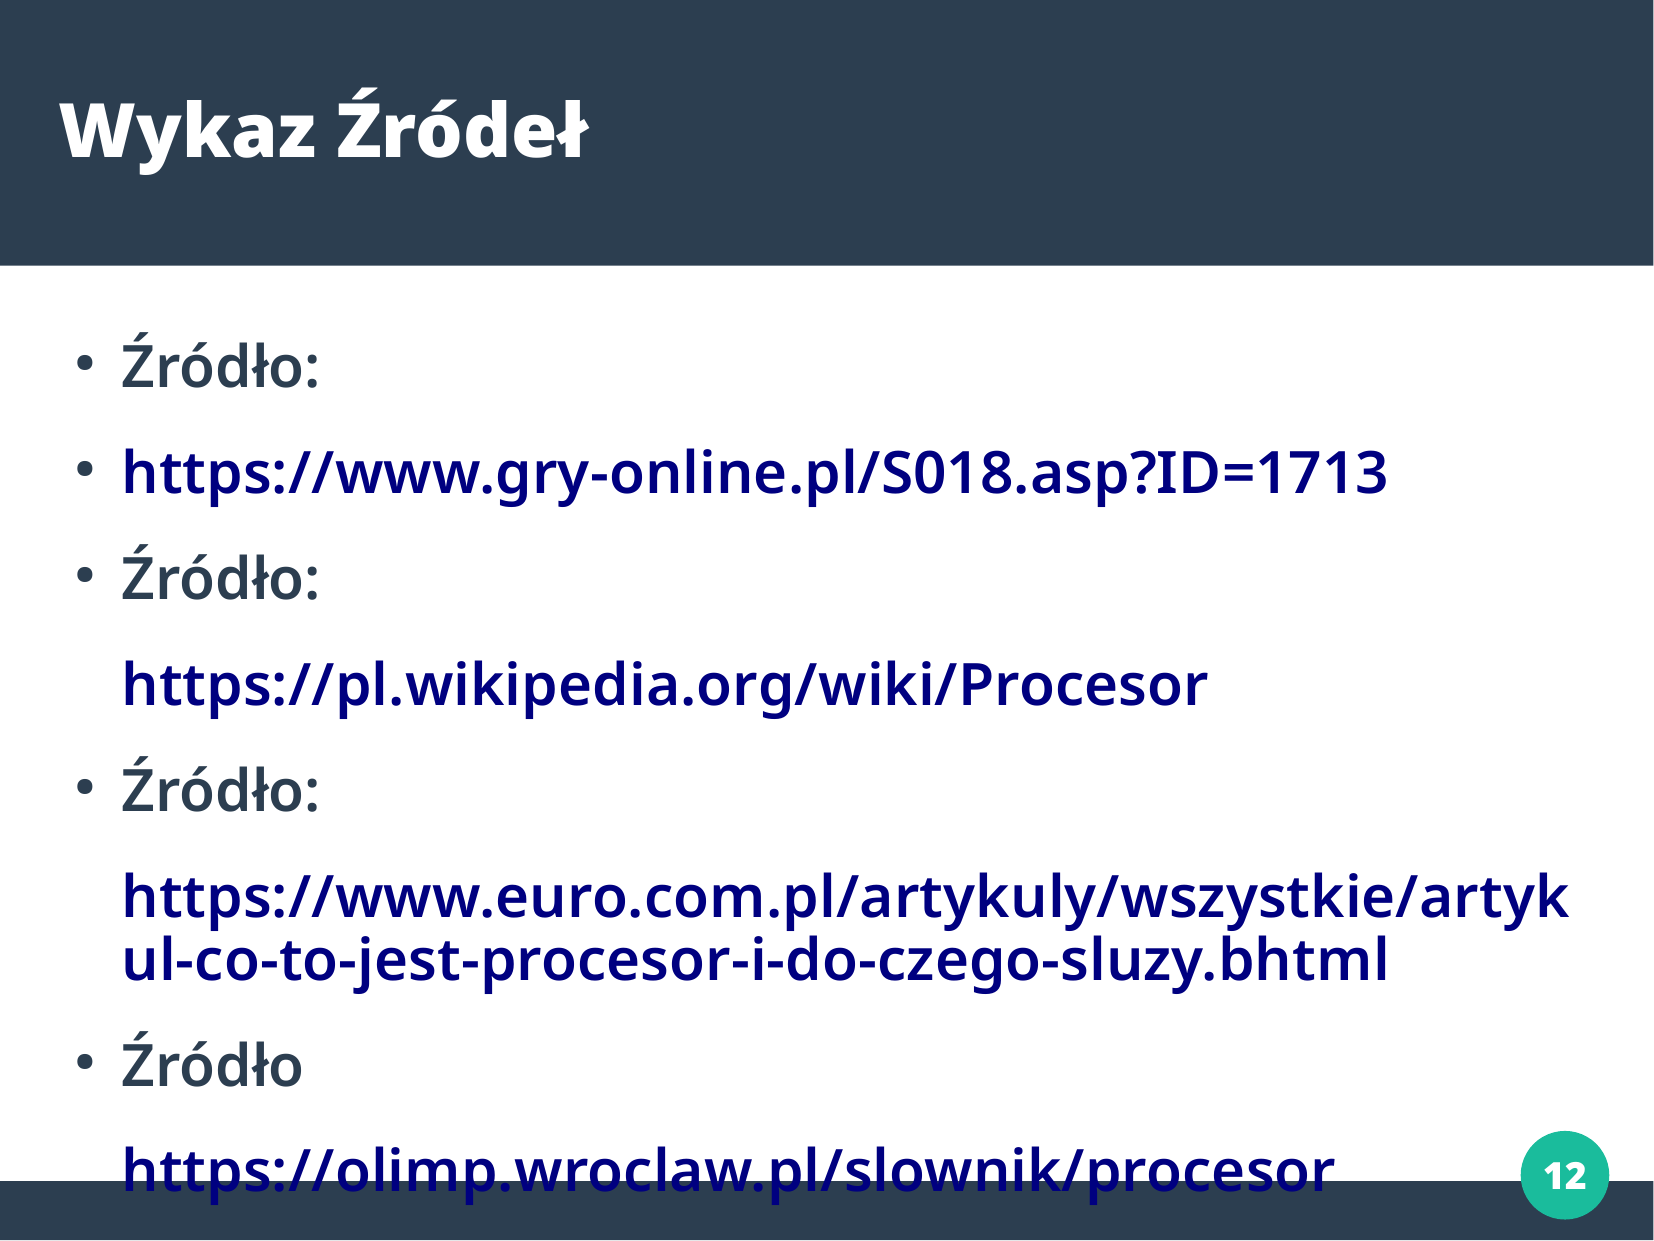

# Wykaz Źródeł
Źródło:
https://www.gry-online.pl/S018.asp?ID=1713
Źródło:
https://pl.wikipedia.org/wiki/Procesor
Źródło:
https://www.euro.com.pl/artykuly/wszystkie/artykul-co-to-jest-procesor-i-do-czego-sluzy.bhtml
Źródło
https://olimp.wroclaw.pl/slownik/procesor
12